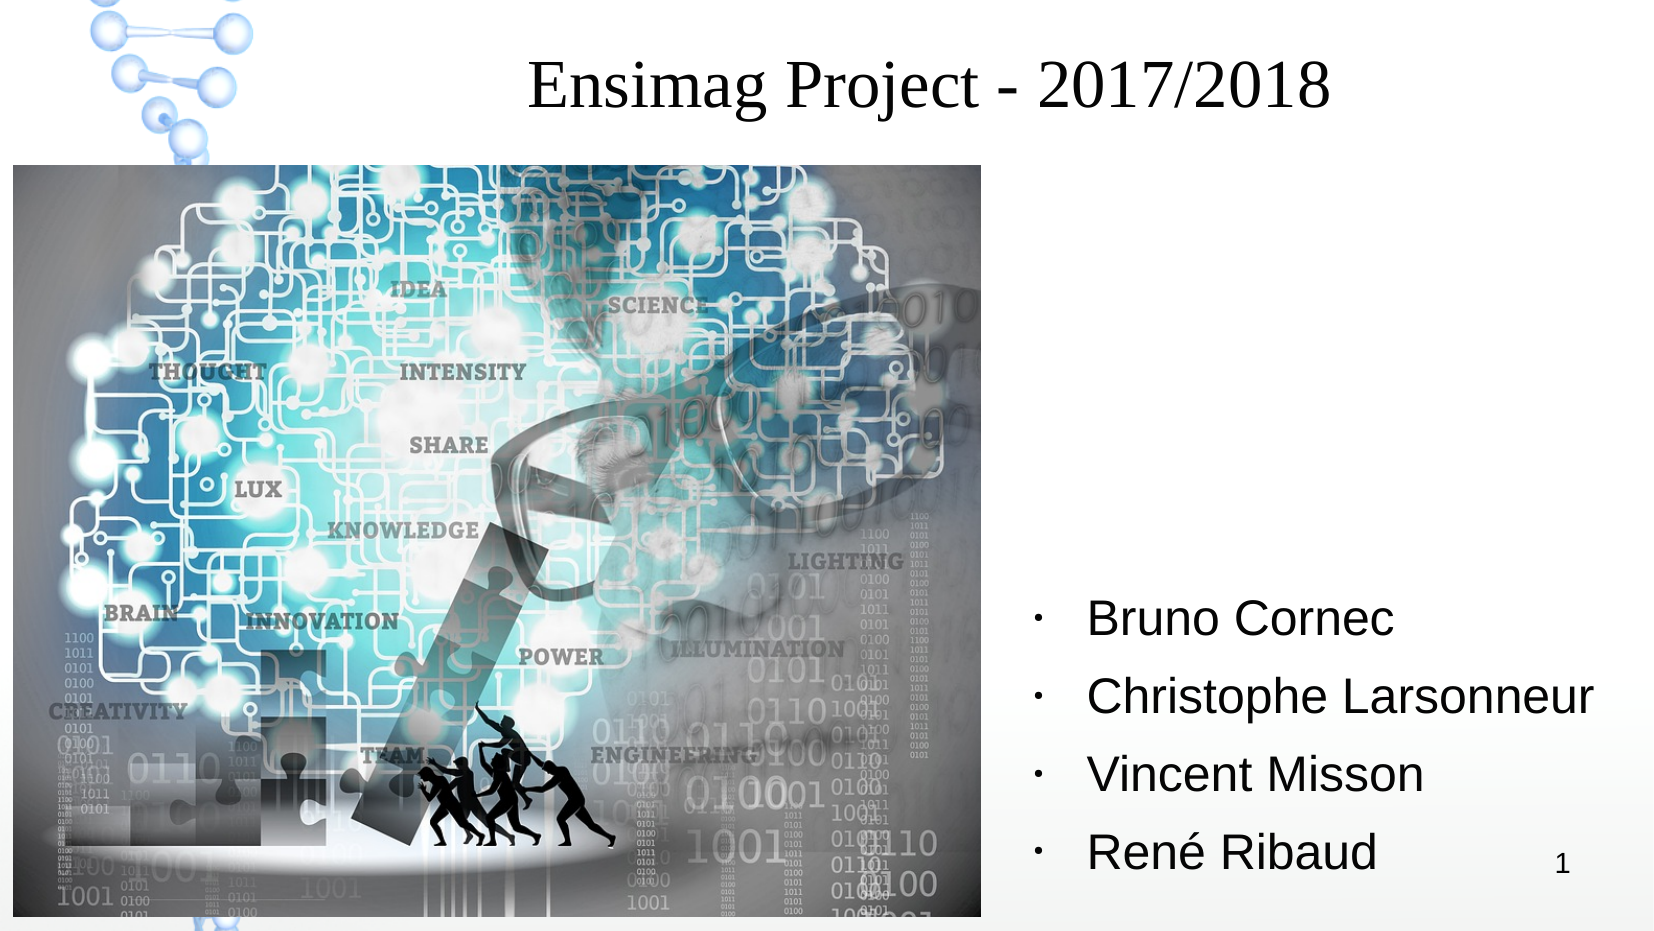

# Ensimag Project - 2017/2018
Bruno Cornec
Christophe Larsonneur
Vincent Misson
René Ribaud
1